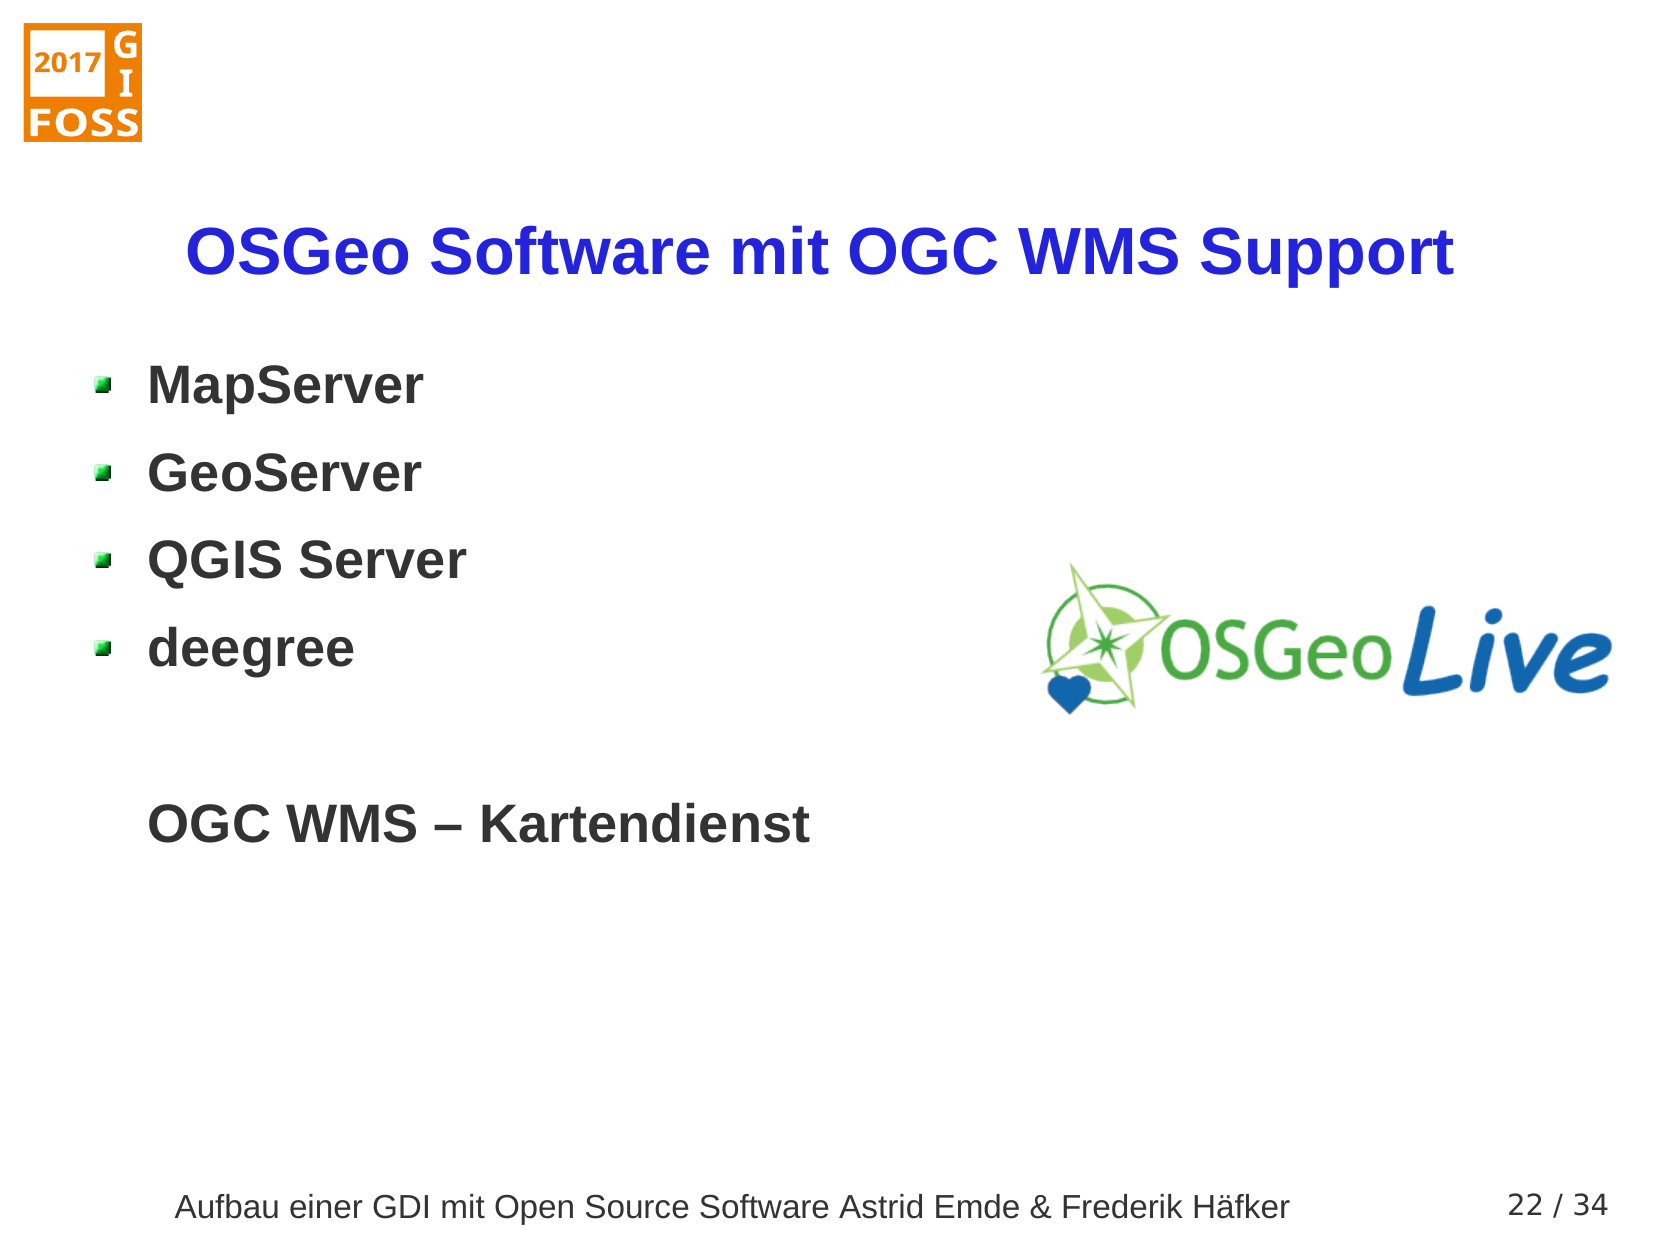

# OSGeo Software mit OGC WMS Support
MapServer
GeoServer
QGIS Server
deegree
OGC WMS – Kartendienst